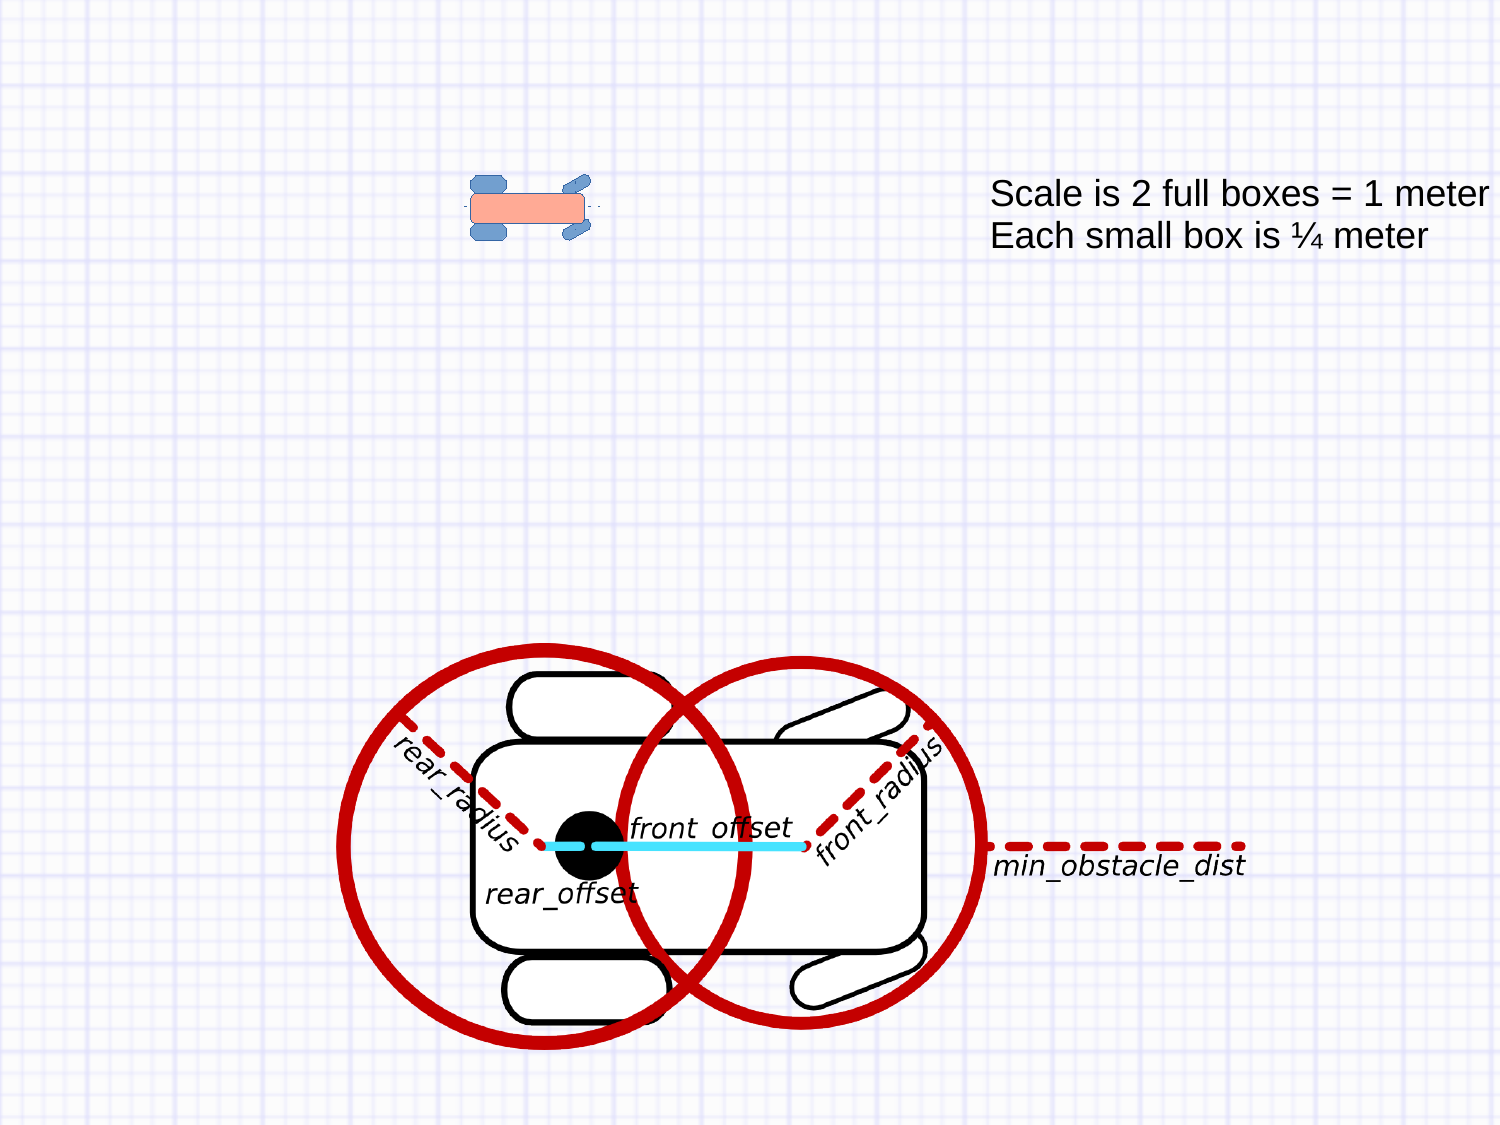

Scale is 2 full boxes = 1 meter
Each small box is ¼ meter